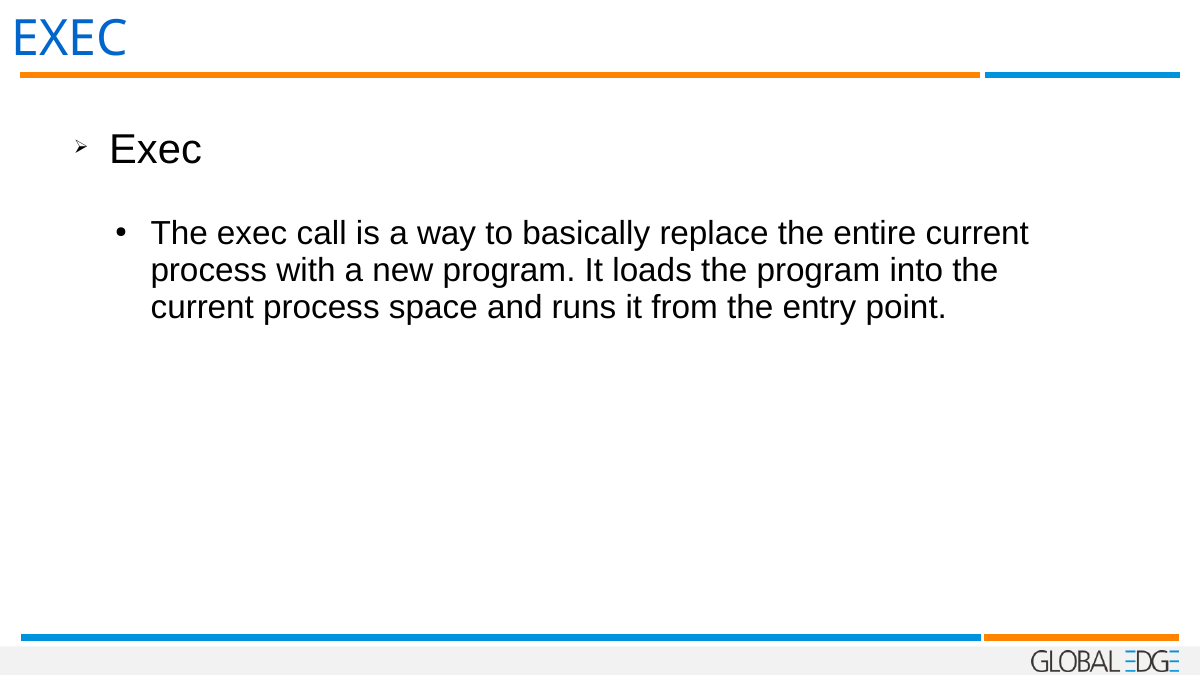

# EXEC
Exec
The exec call is a way to basically replace the entire current process with a new program. It loads the program into the current process space and runs it from the entry point.